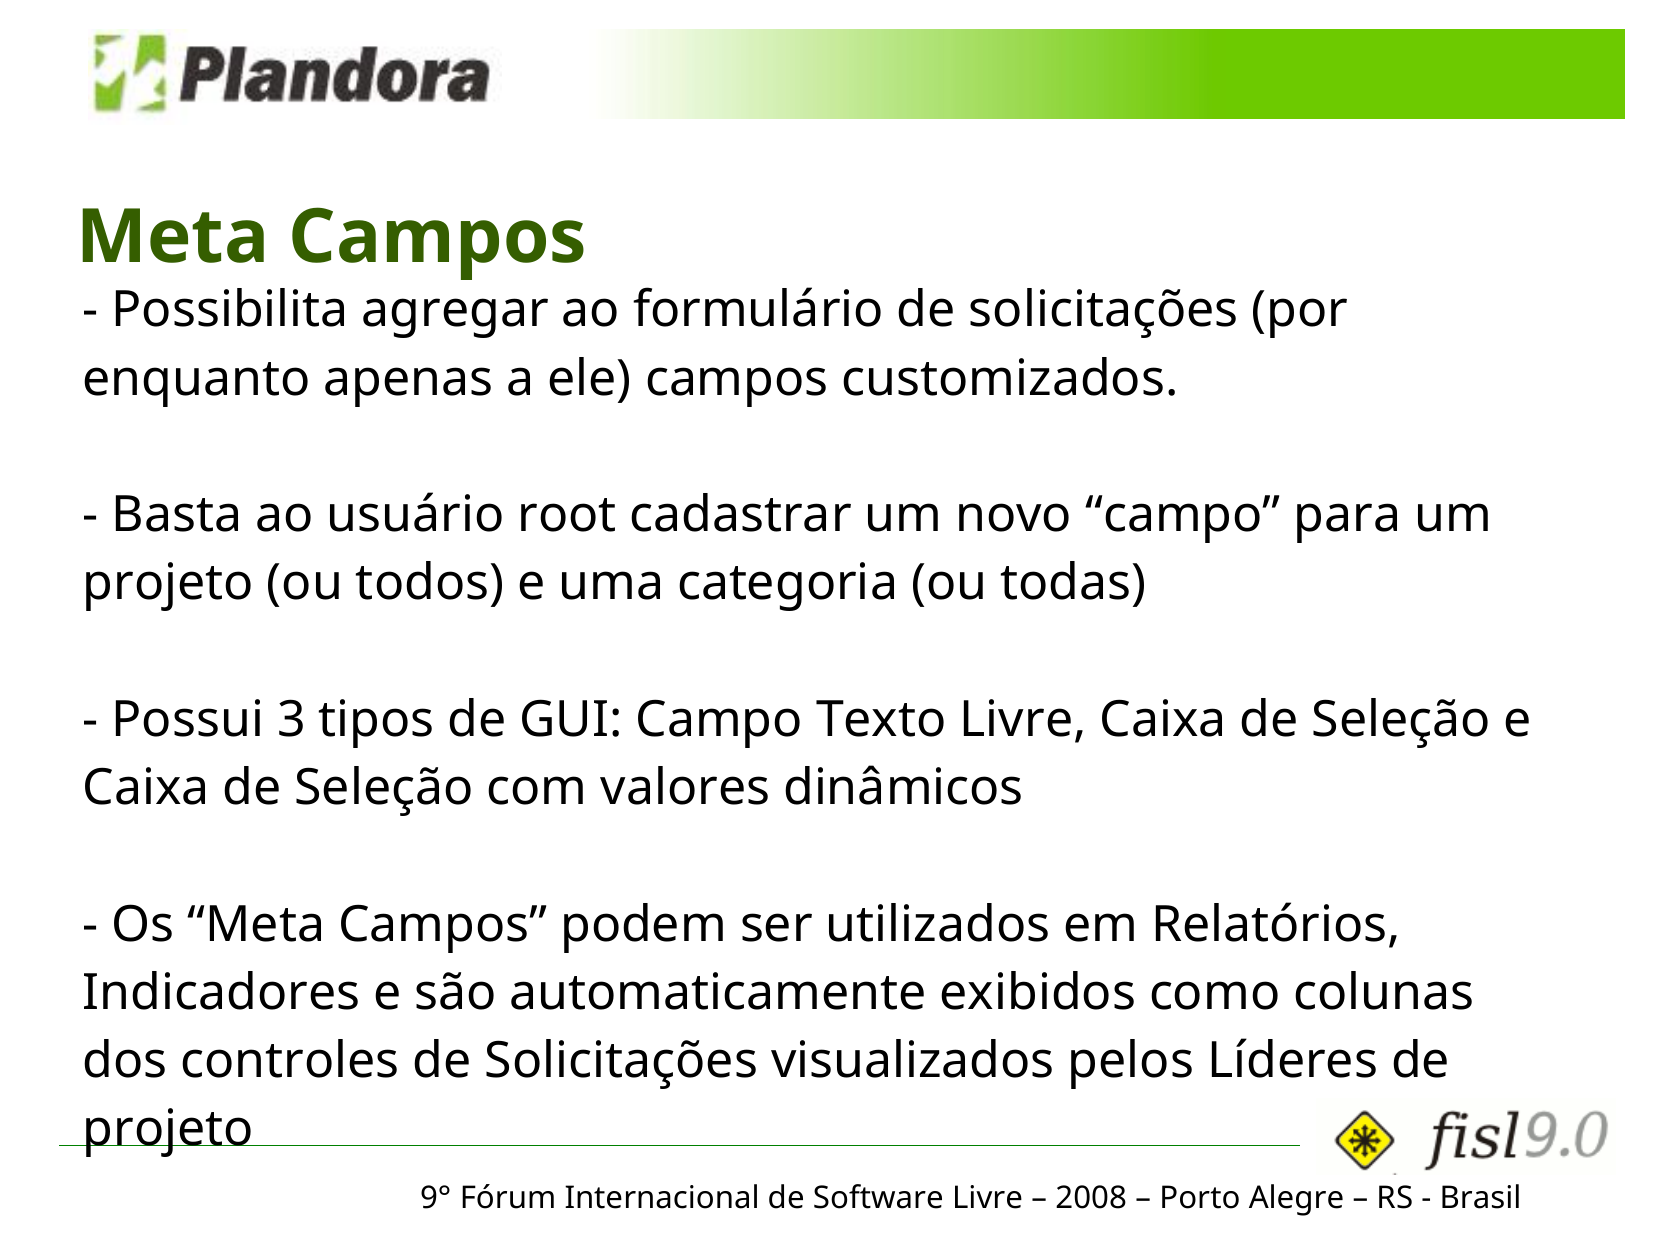

# Meta Campos
- Possibilita agregar ao formulário de solicitações (por enquanto apenas a ele) campos customizados.
- Basta ao usuário root cadastrar um novo “campo” para um projeto (ou todos) e uma categoria (ou todas)
- Possui 3 tipos de GUI: Campo Texto Livre, Caixa de Seleção e Caixa de Seleção com valores dinâmicos
- Os “Meta Campos” podem ser utilizados em Relatórios, Indicadores e são automaticamente exibidos como colunas dos controles de Solicitações visualizados pelos Líderes de projeto